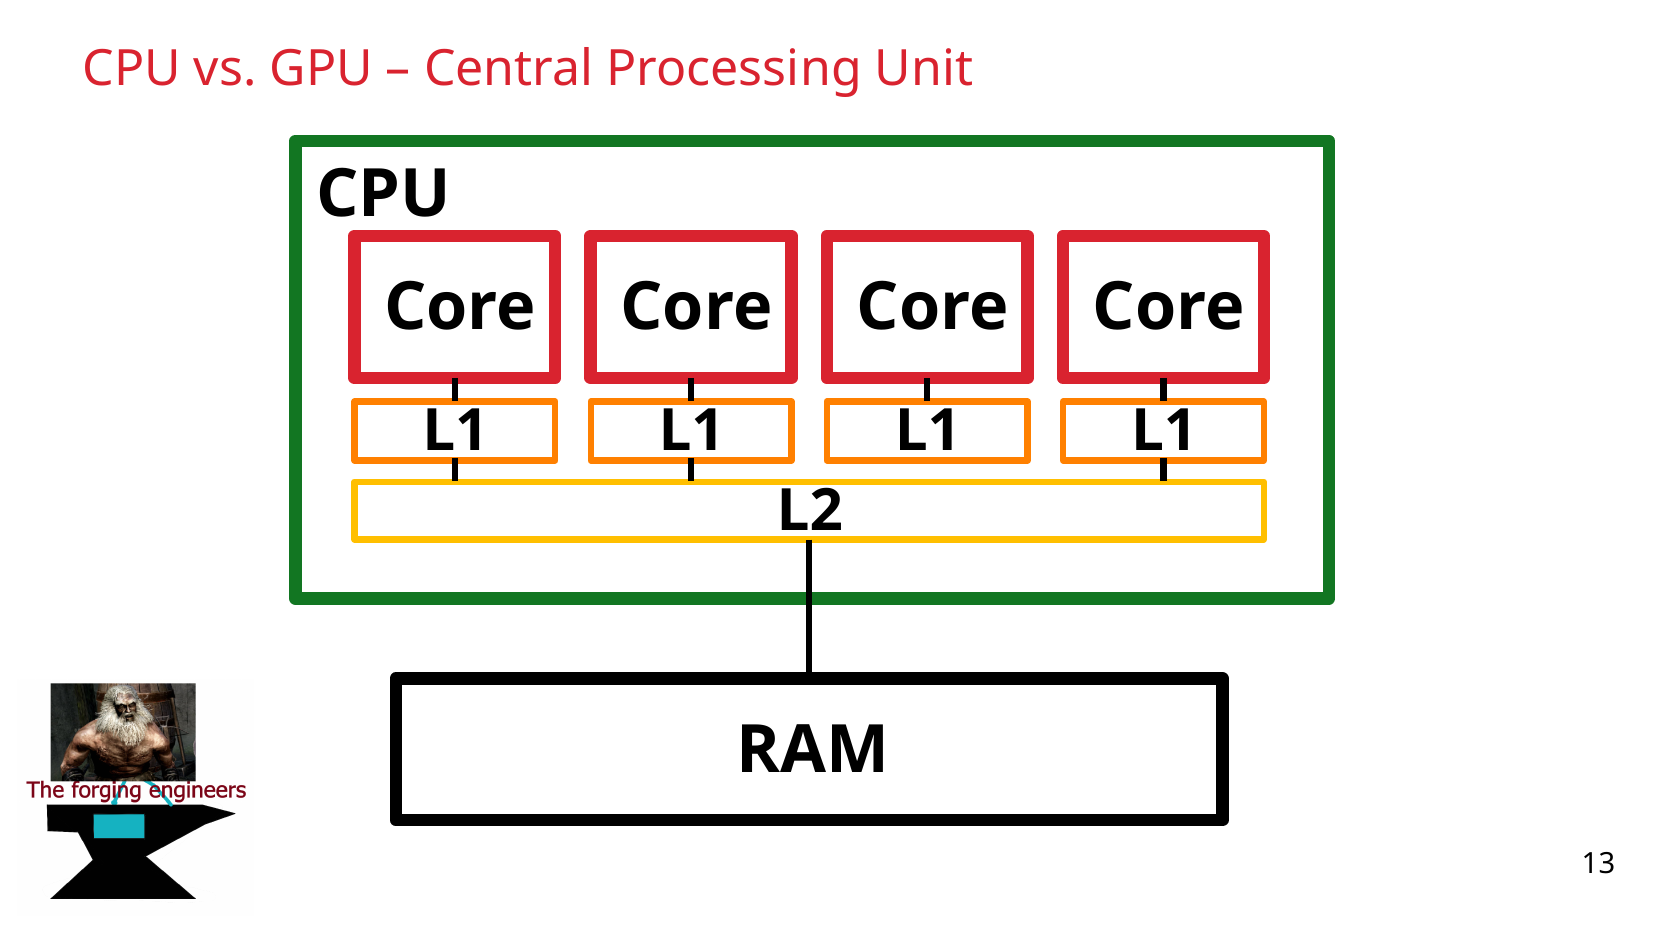

# CPU vs. GPU – Central Processing Unit